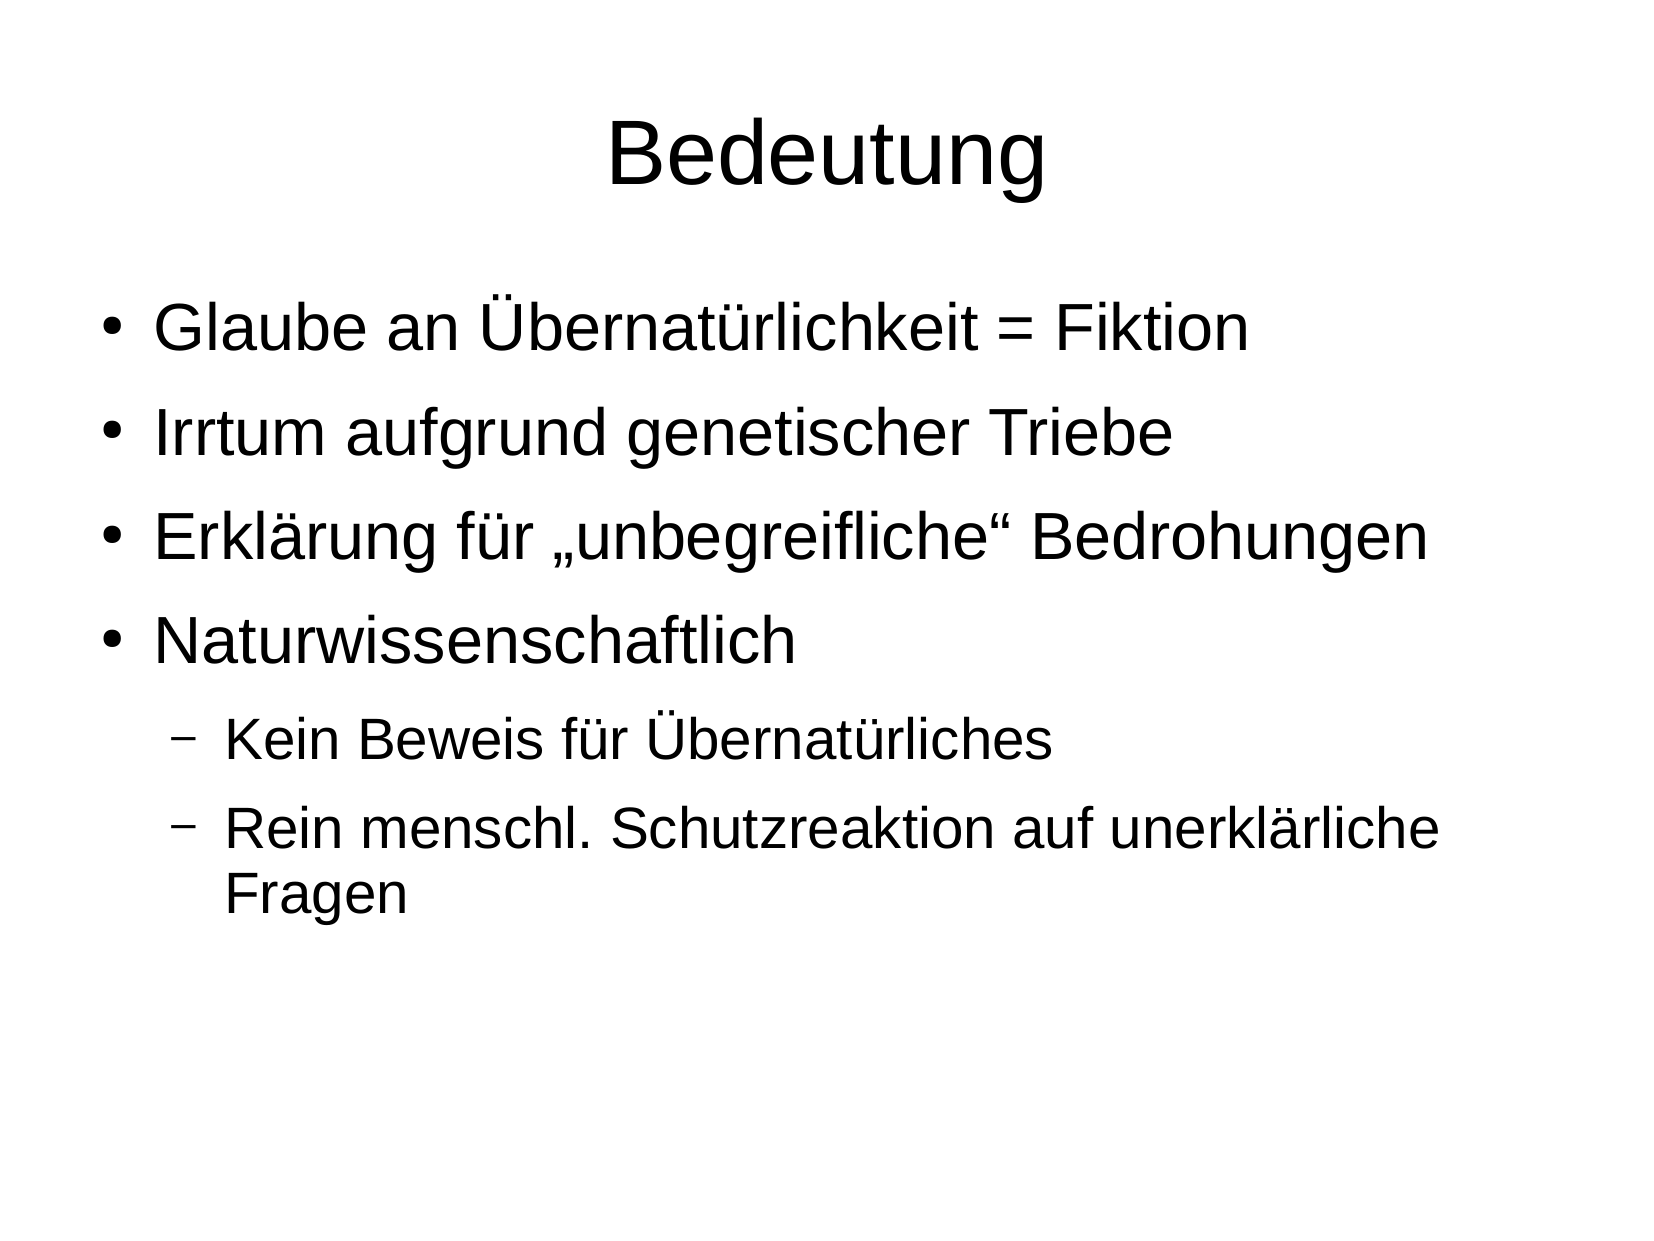

# Bedeutung
Glaube an Übernatürlichkeit = Fiktion
Irrtum aufgrund genetischer Triebe
Erklärung für „unbegreifliche“ Bedrohungen
Naturwissenschaftlich
Kein Beweis für Übernatürliches
Rein menschl. Schutzreaktion auf unerklärliche Fragen